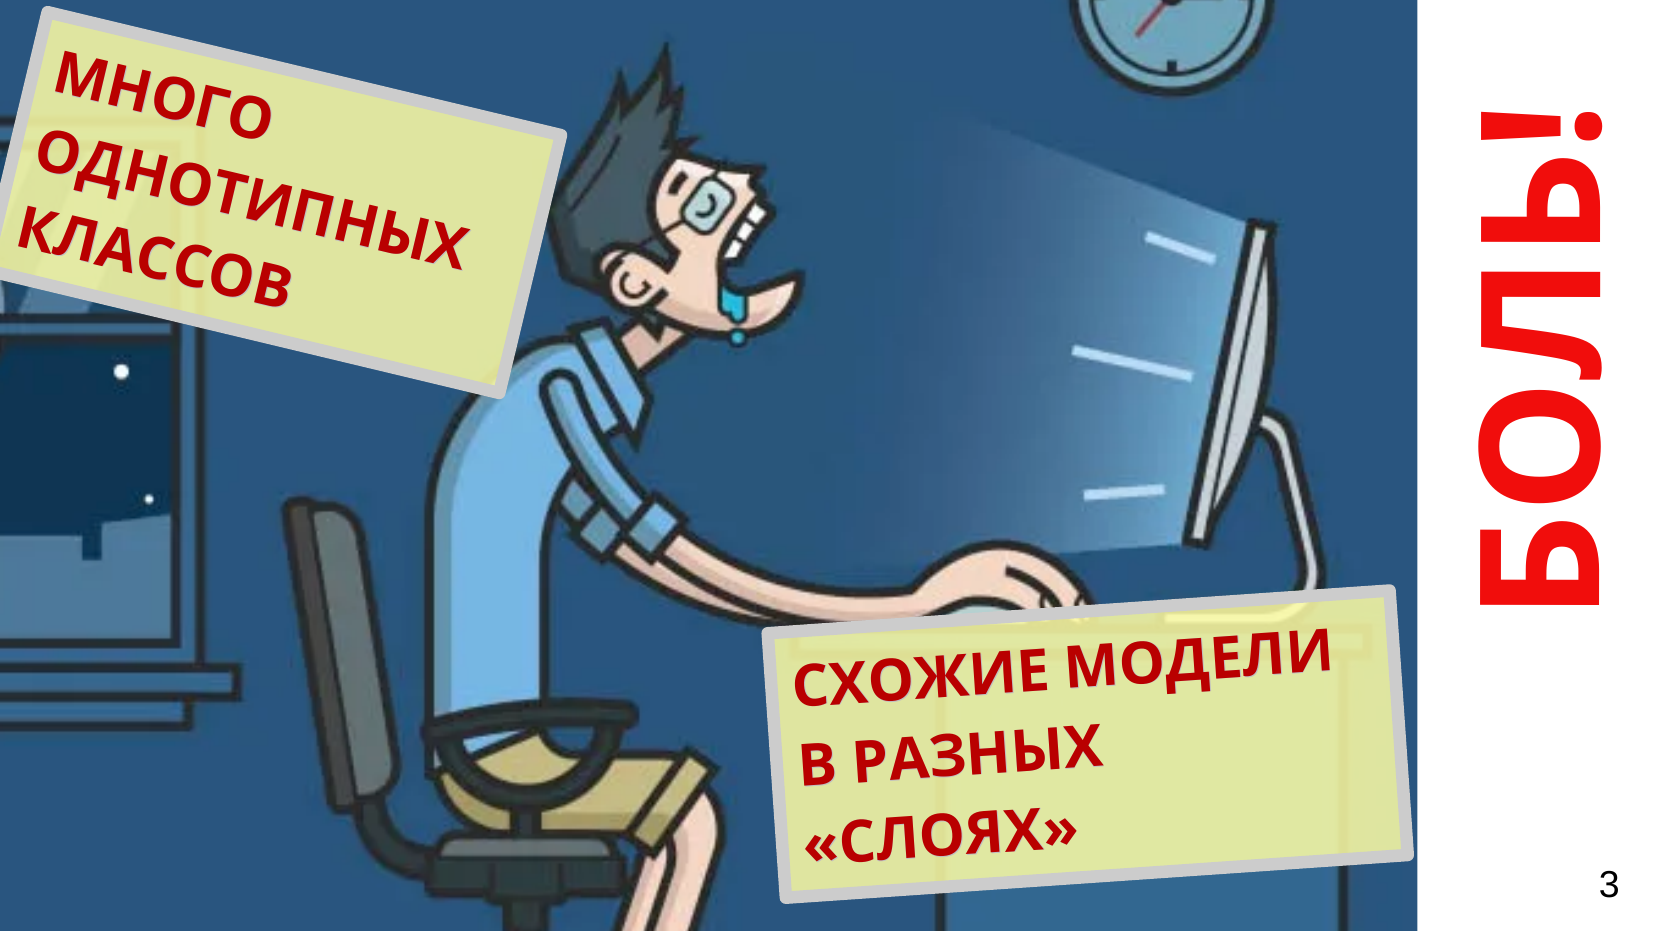

#
Много однотипных классов
БОЛЬ!
Схожие модели в разных «слоях»